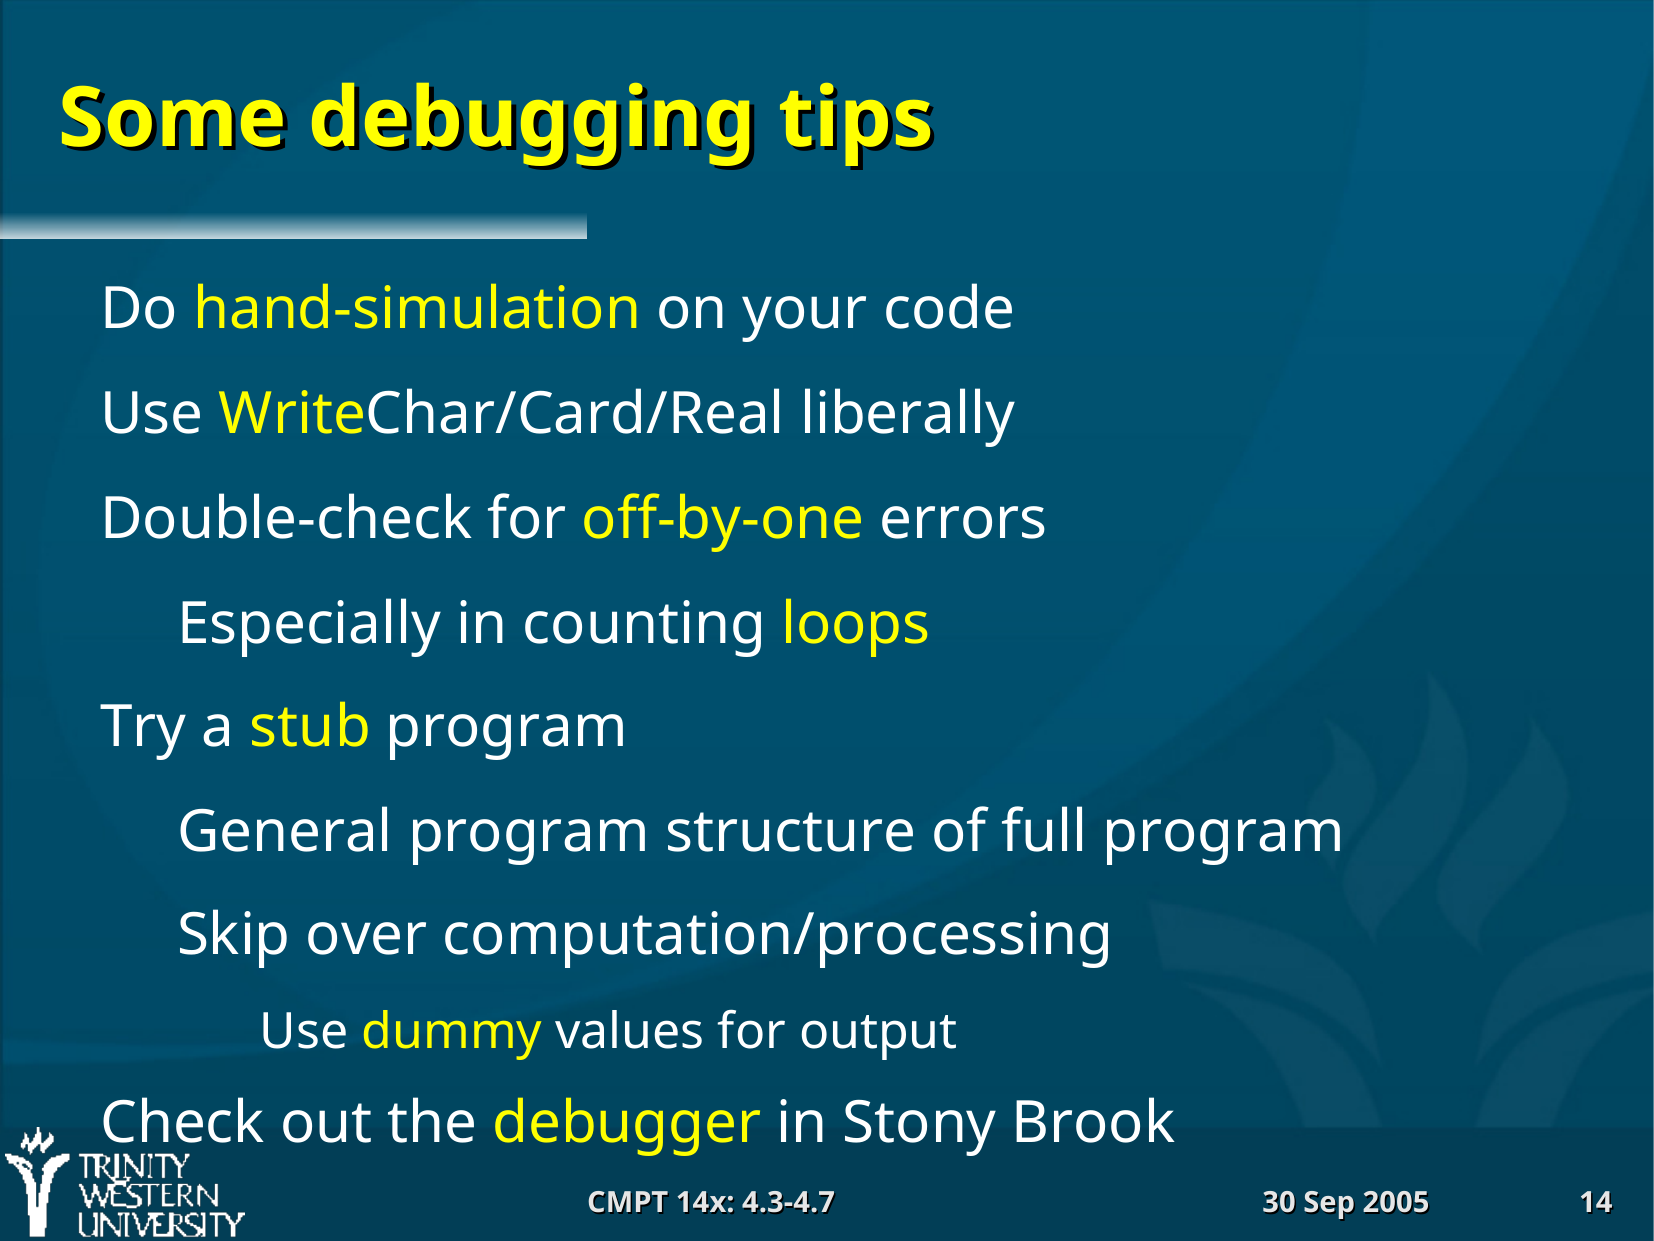

# Some debugging tips
Do hand-simulation on your code
Use WriteChar/Card/Real liberally
Double-check for off-by-one errors
Especially in counting loops
Try a stub program
General program structure of full program
Skip over computation/processing
Use dummy values for output
Check out the debugger in Stony Brook
CMPT 14x: 4.3-4.7
30 Sep 2005
14